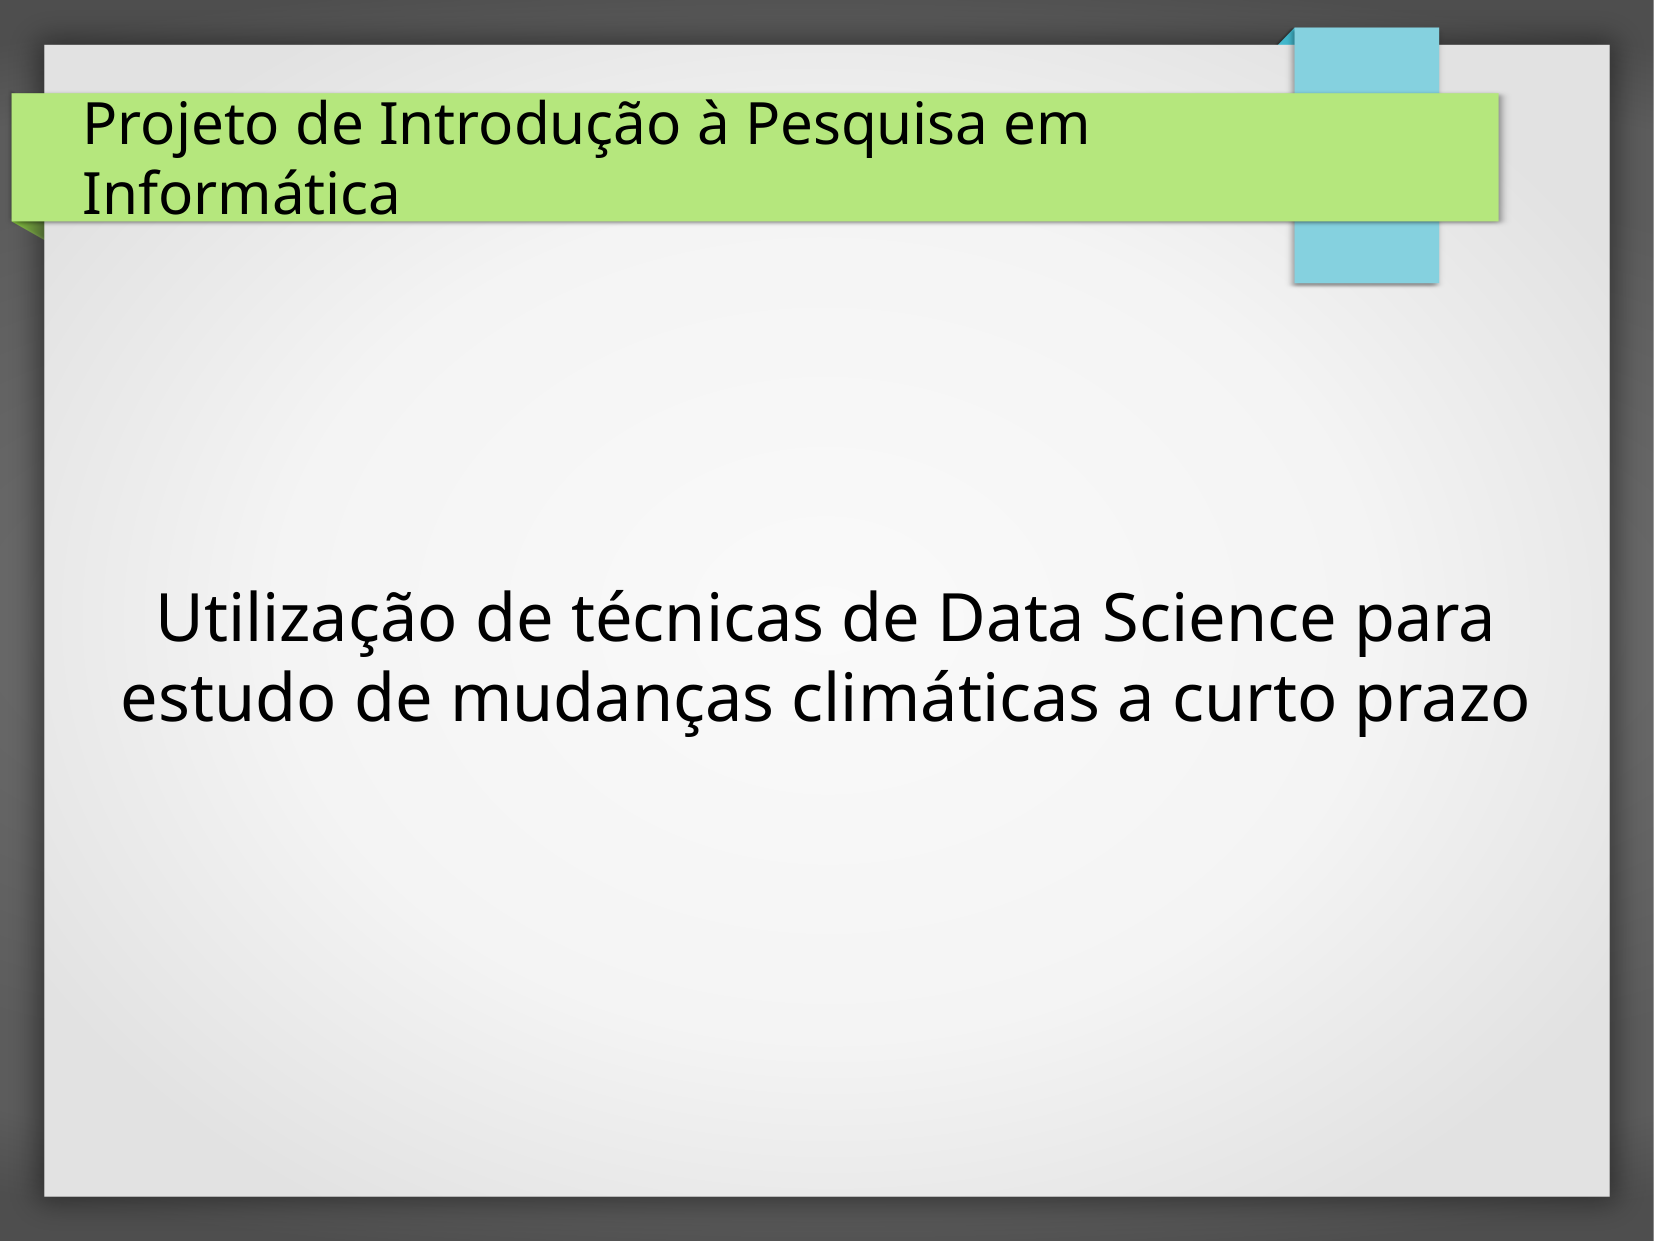

# Projeto de Introdução à Pesquisa em Informática
Utilização de técnicas de Data Science para estudo de mudanças climáticas a curto prazo